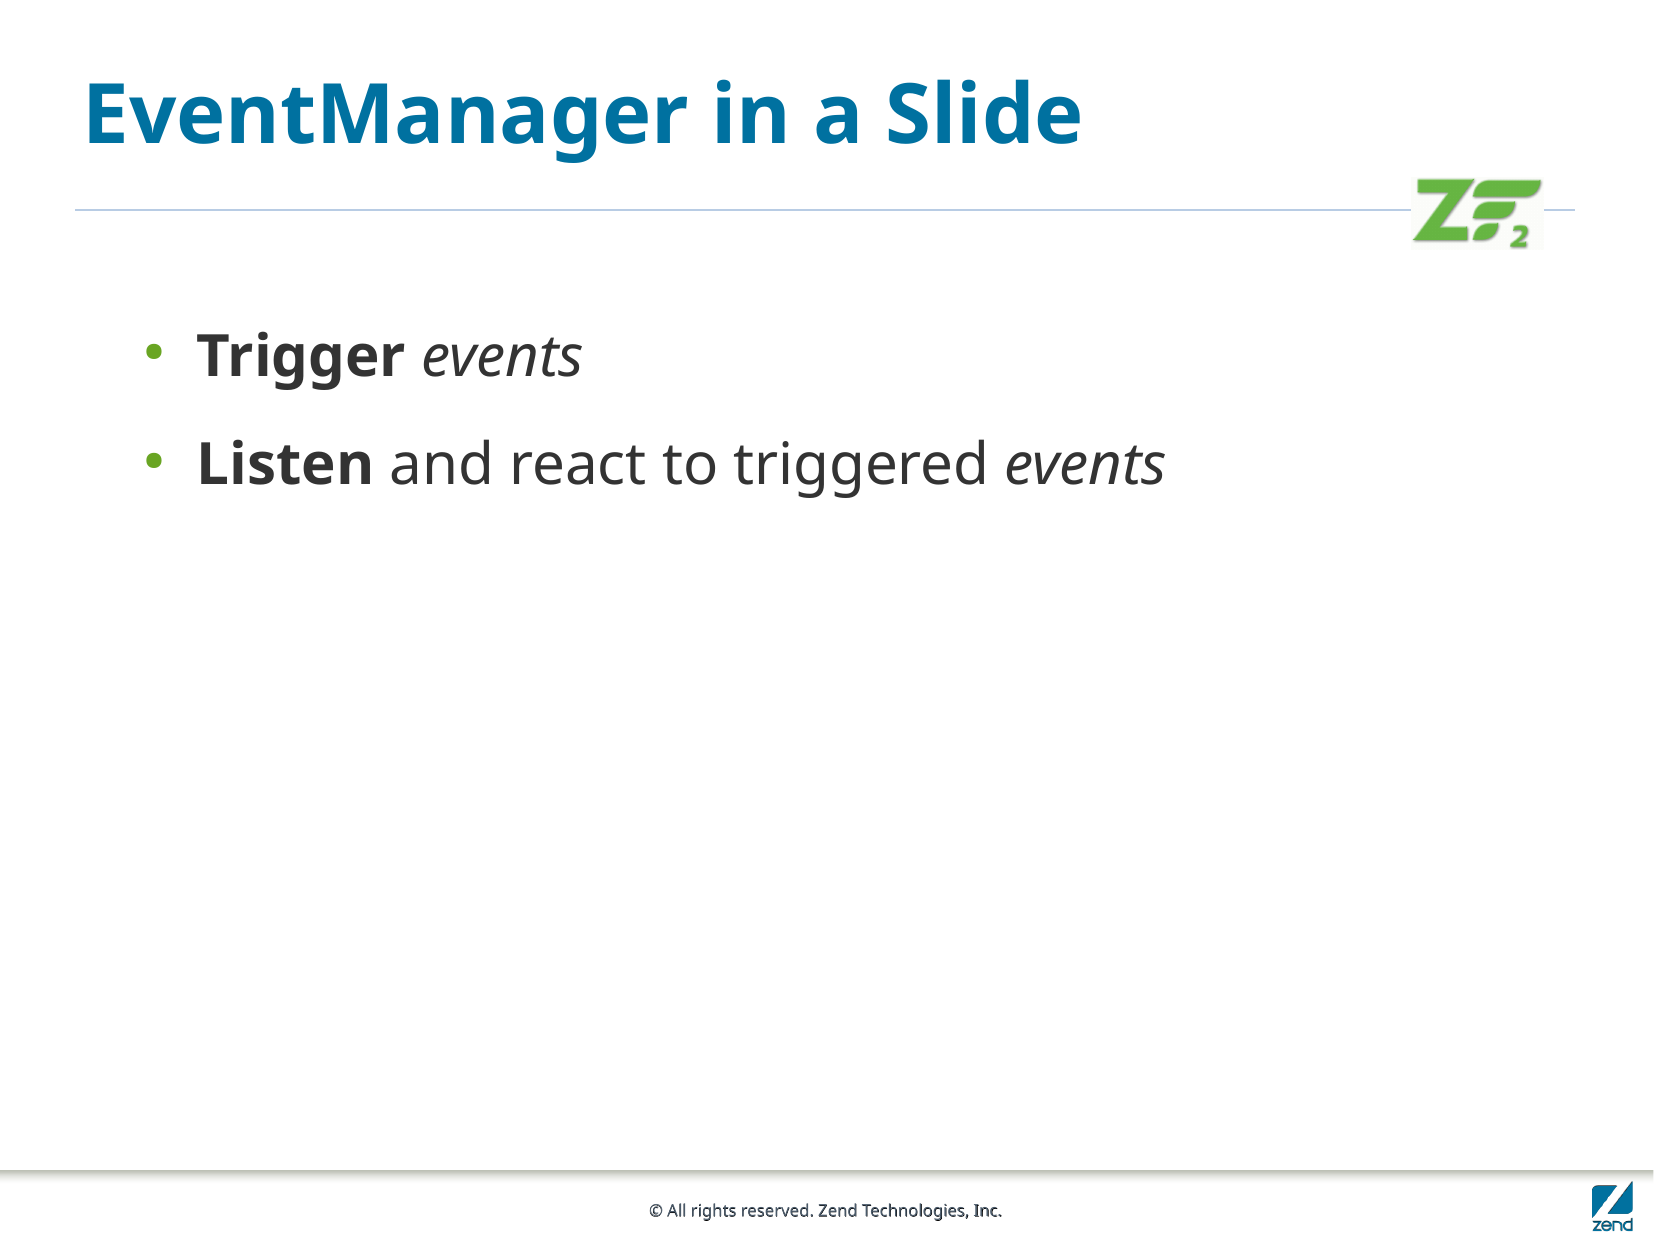

# EventManager in a Slide
Trigger events
Listen and react to triggered events